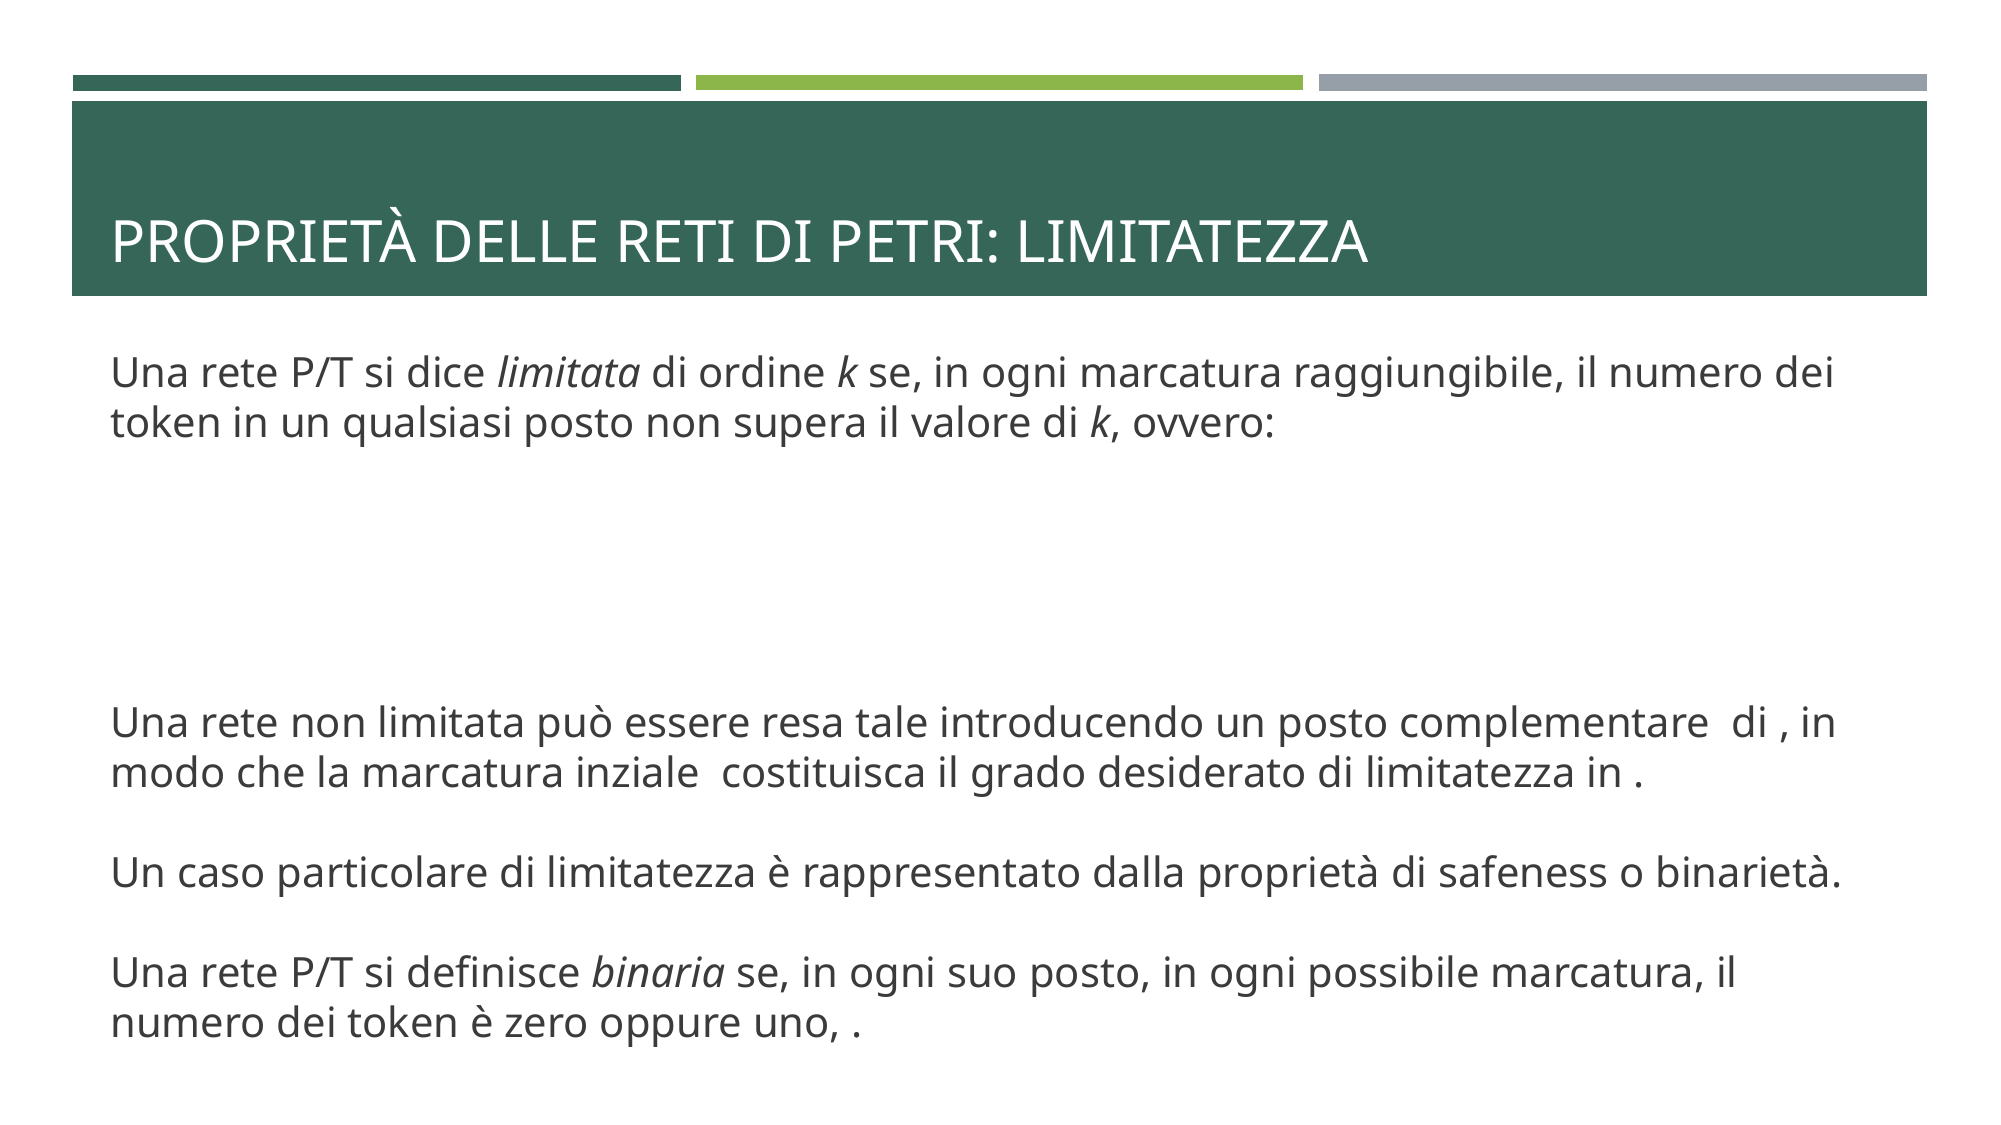

# Proprietà delle reti di petri: limitatezza
Una rete P/T si dice limitata di ordine k se, in ogni marcatura raggiungibile, il numero dei token in un qualsiasi posto non supera il valore di k, ovvero:
Una rete non limitata può essere resa tale introducendo un posto complementare di , in modo che la marcatura inziale costituisca il grado desiderato di limitatezza in .
Un caso particolare di limitatezza è rappresentato dalla proprietà di safeness o binarietà.
Una rete P/T si definisce binaria se, in ogni suo posto, in ogni possibile marcatura, il numero dei token è zero oppure uno, .